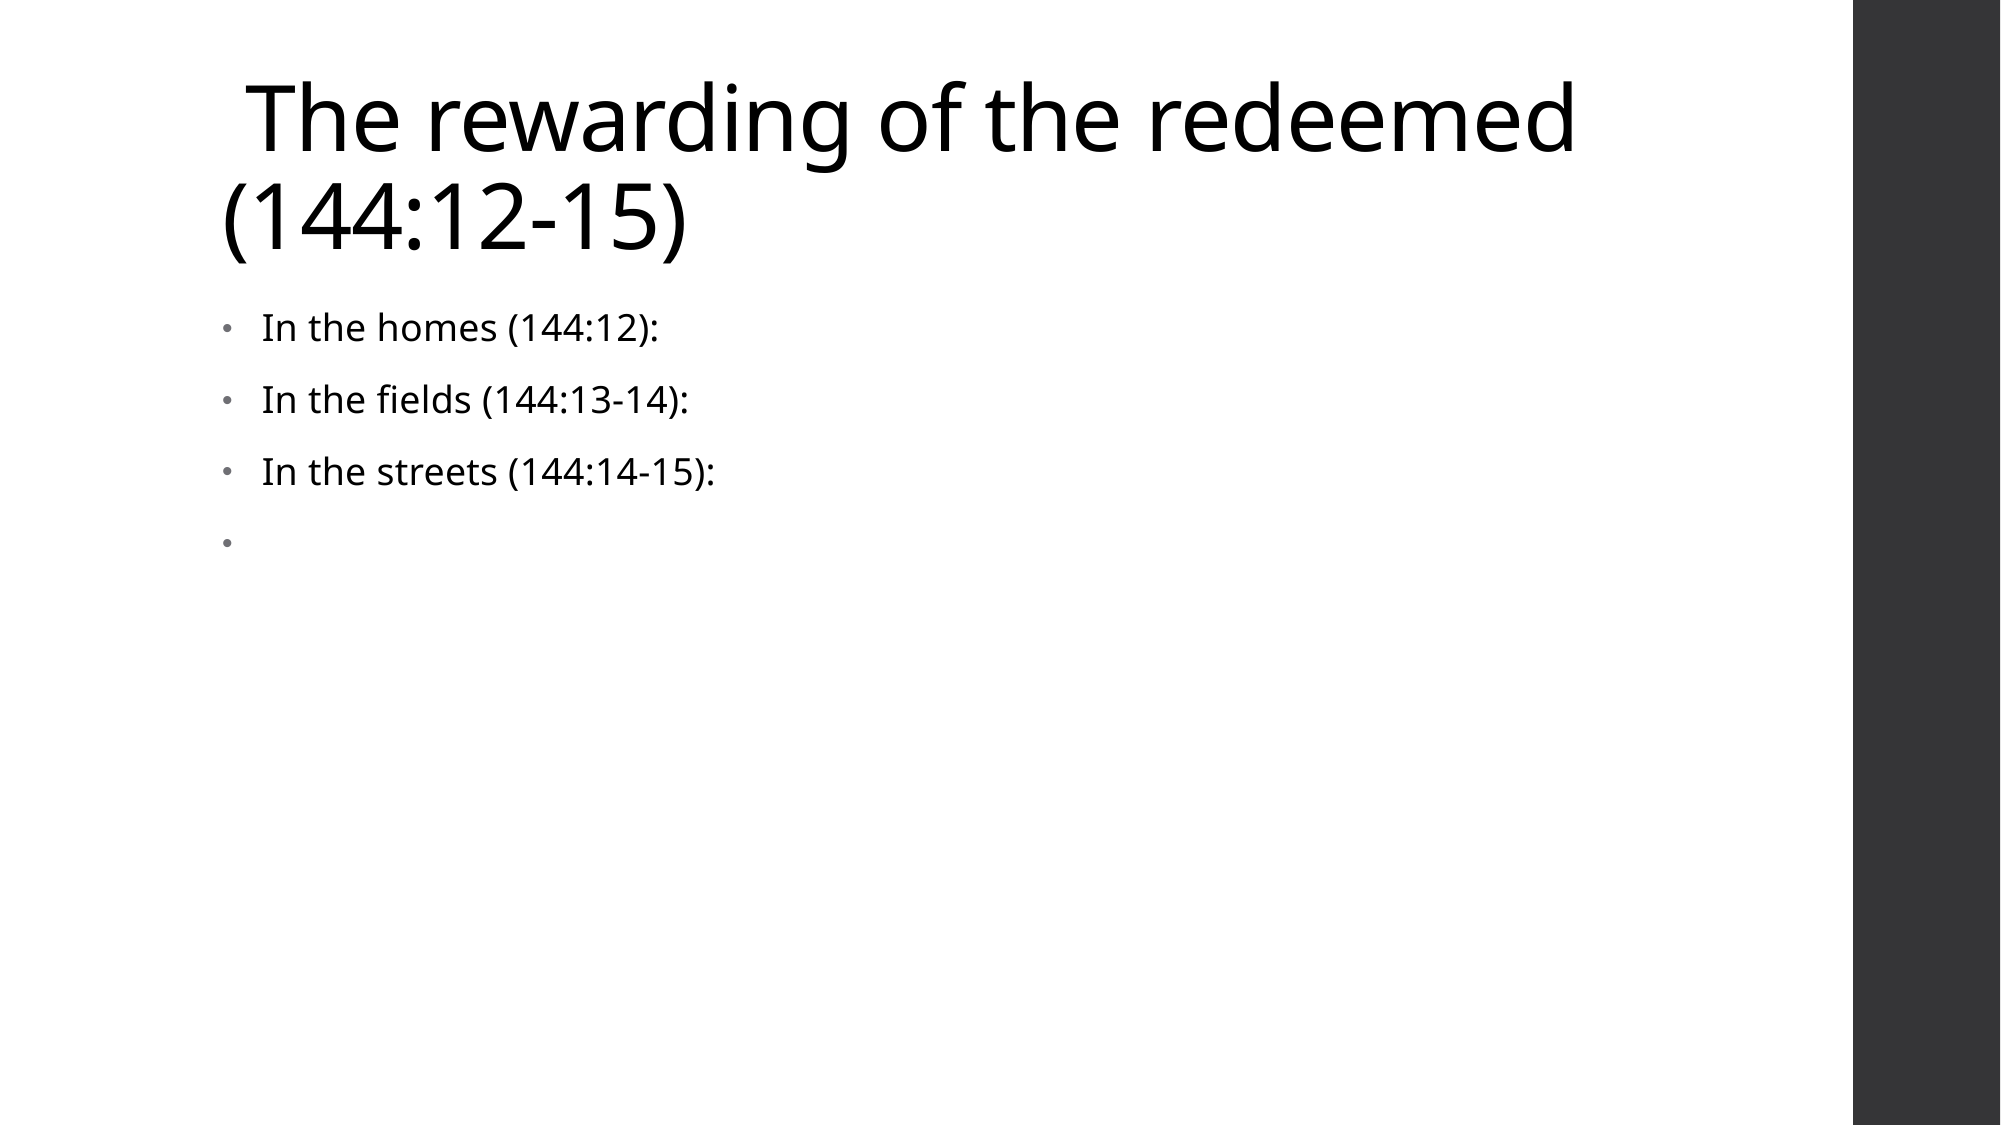

# The rewarding of the redeemed (144:12-15)
 In the homes (144:12):
 In the fields (144:13-14):
 In the streets (144:14-15):